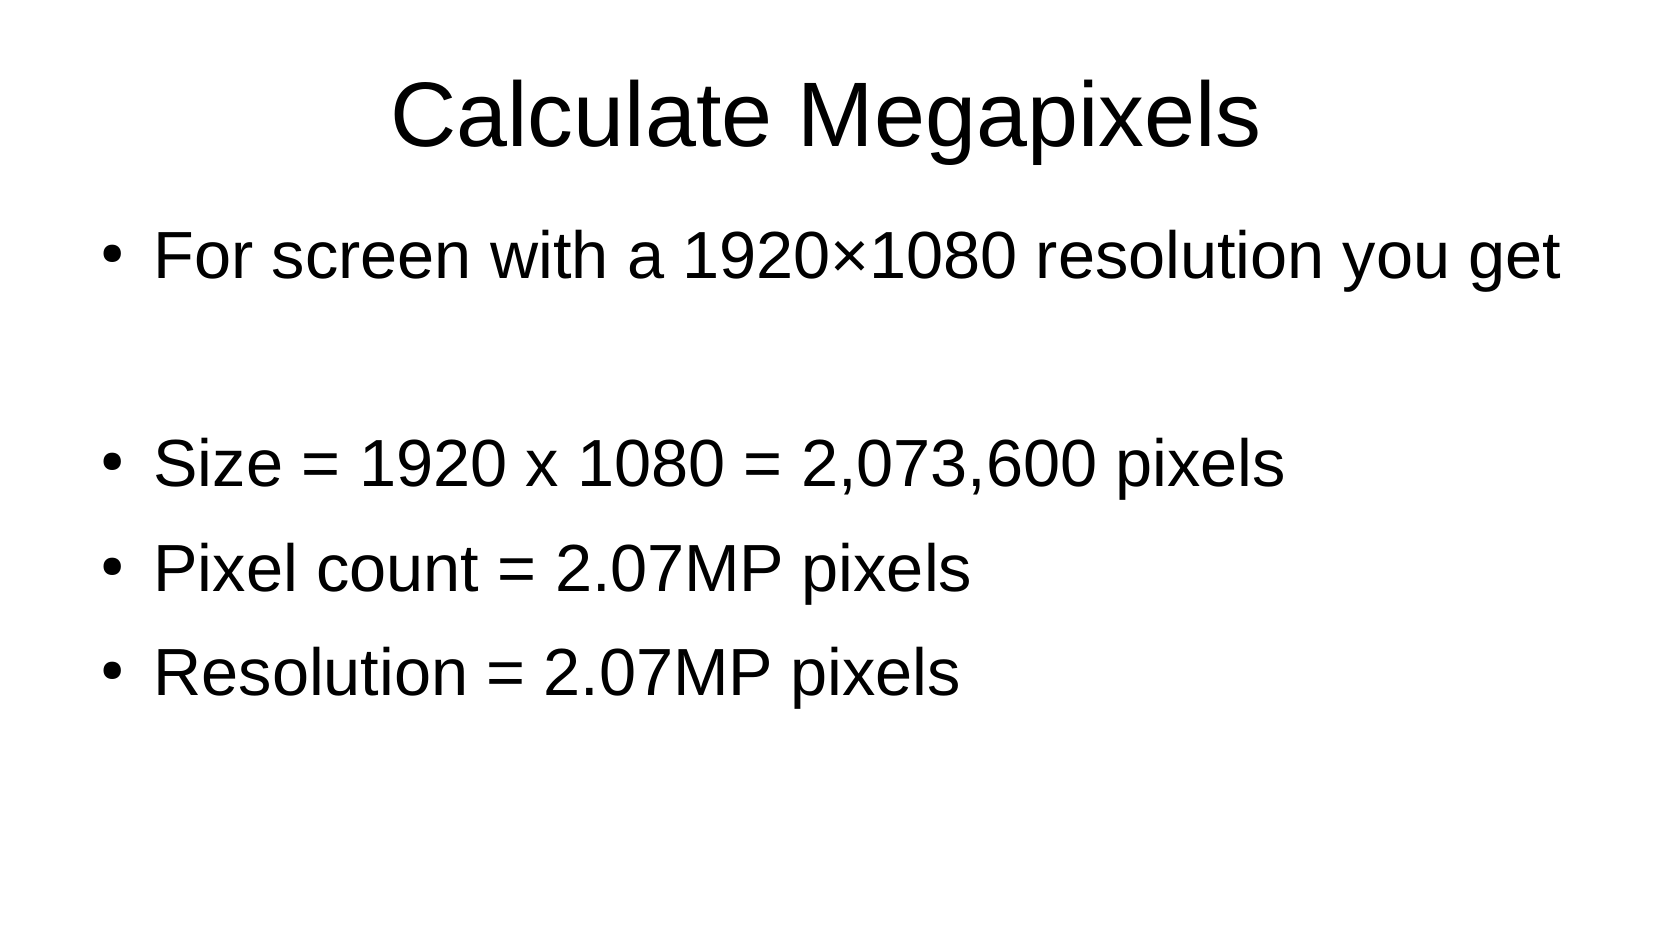

# Calculate Megapixels
For screen with a 1920×1080 resolution you get
Size = 1920 x 1080 = 2,073,600 pixels
Pixel count = 2.07MP pixels
Resolution = 2.07MP pixels